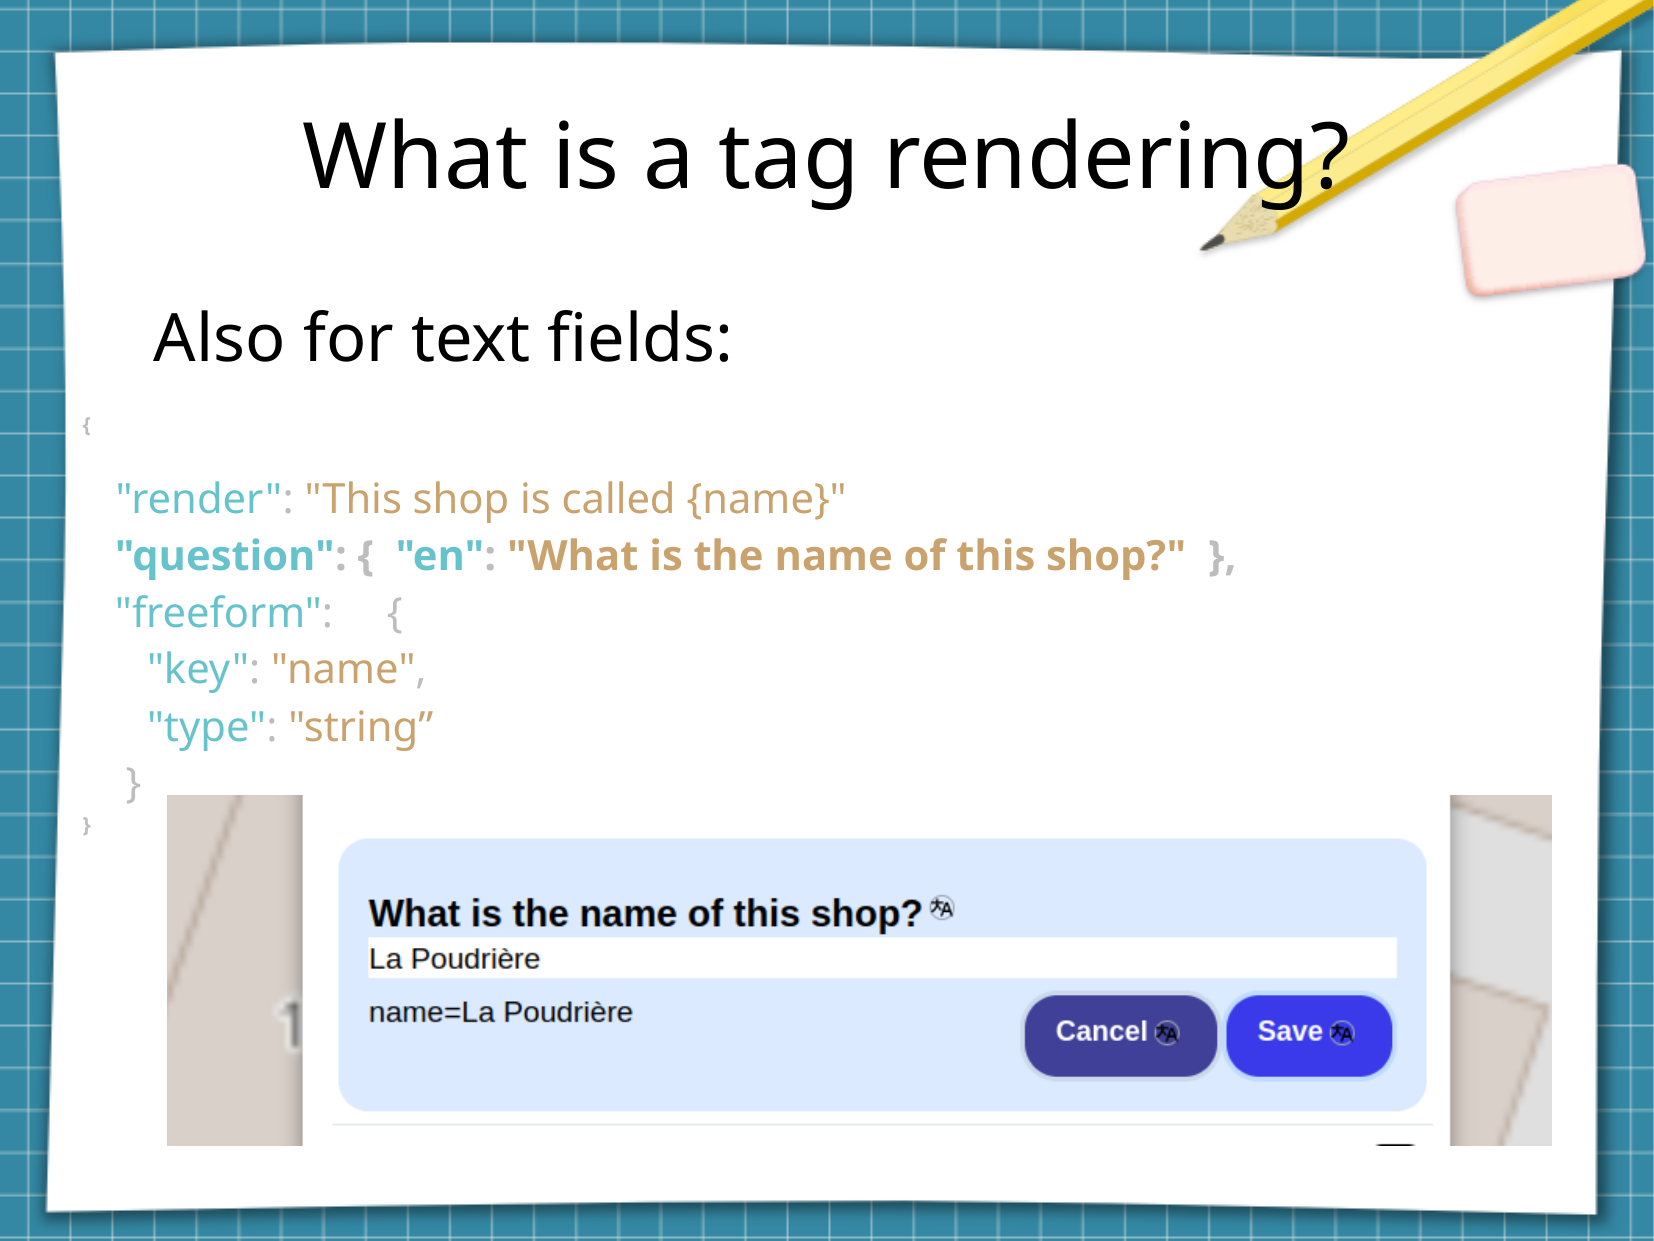

# What is a tag rendering?
Also for text fields:
{
 "render": "This shop is called {name}"
 "question": { "en": "What is the name of this shop?" },
 "freeform": {
 "key": "name",
 "type": "string”
 }
}